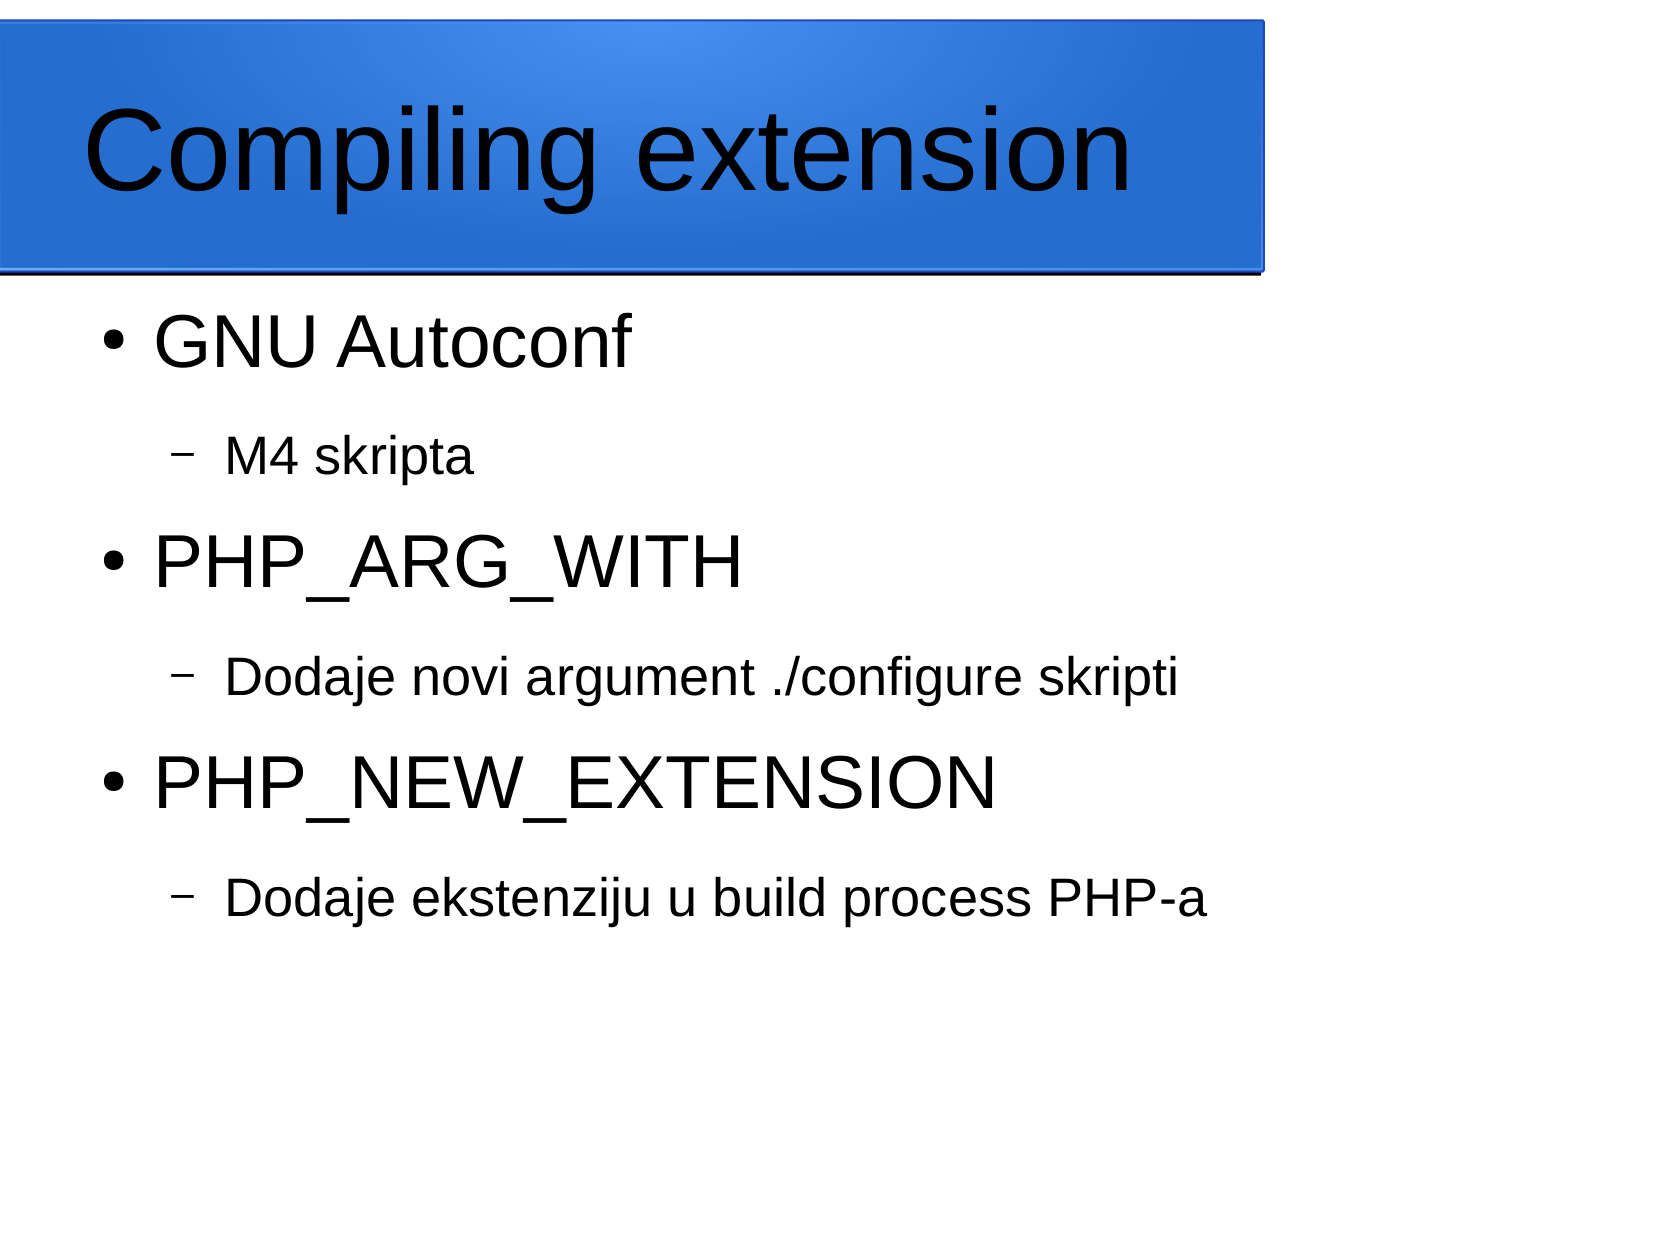

# Compiling extension
GNU Autoconf
M4 skripta
PHP_ARG_WITH
Dodaje novi argument ./configure skripti
PHP_NEW_EXTENSION
Dodaje ekstenziju u build process PHP-a